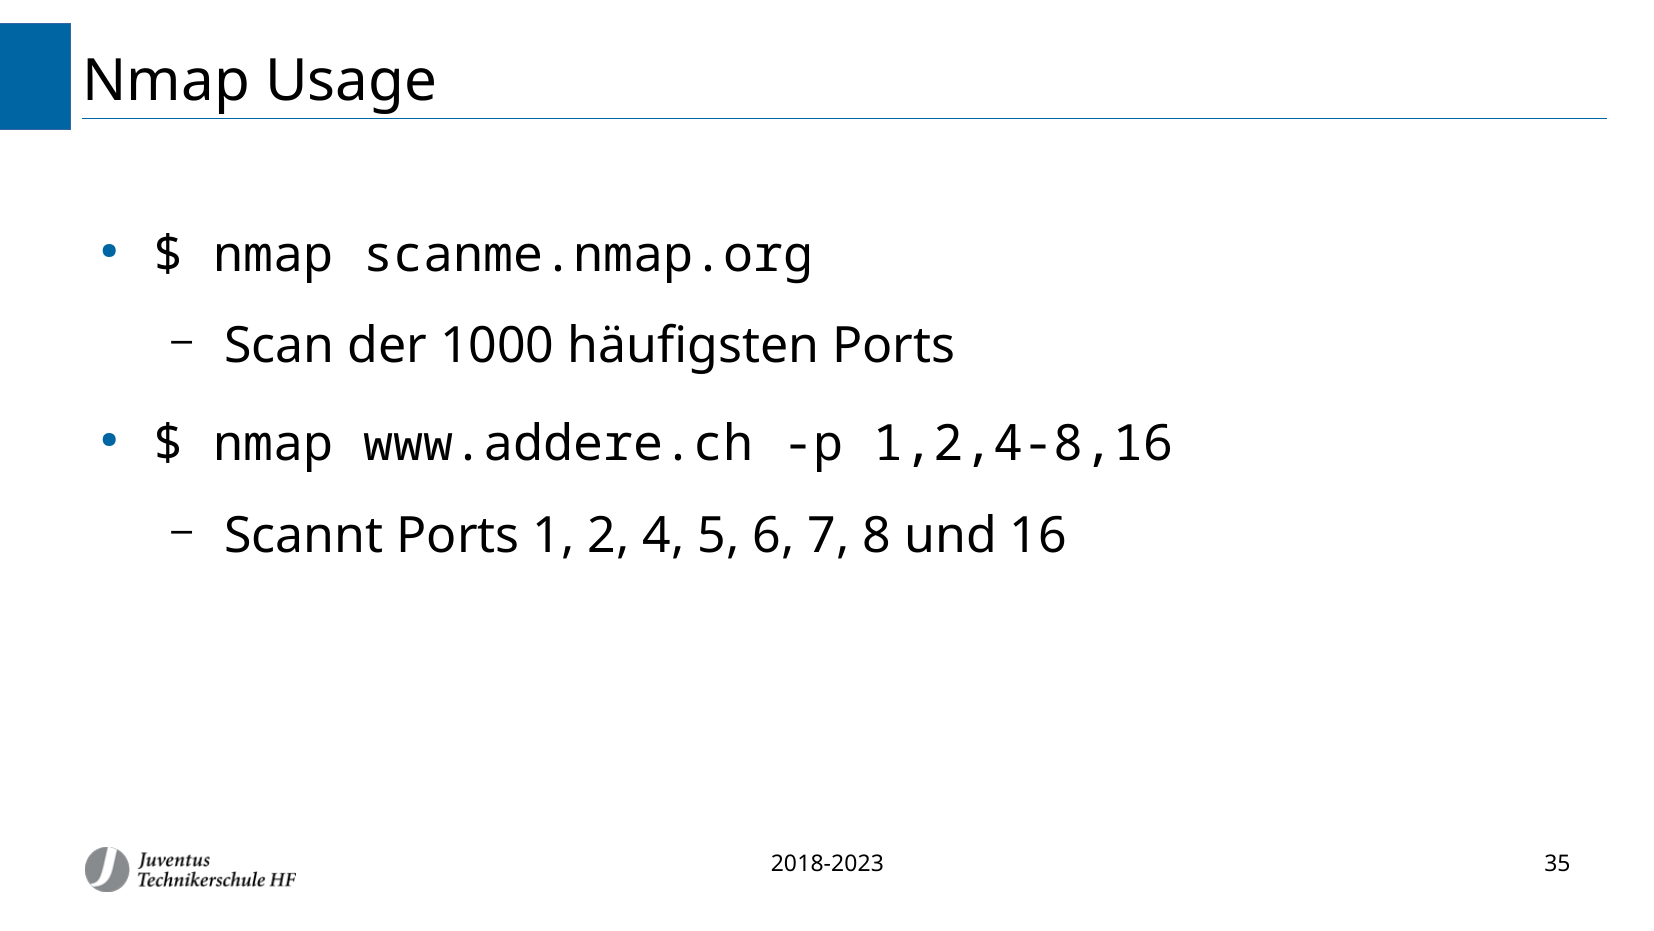

# Nmap Usage
$ nmap scanme.nmap.org
Scan der 1000 häufigsten Ports
$ nmap www.addere.ch -p 1,2,4-8,16
Scannt Ports 1, 2, 4, 5, 6, 7, 8 und 16
2018-2023
35